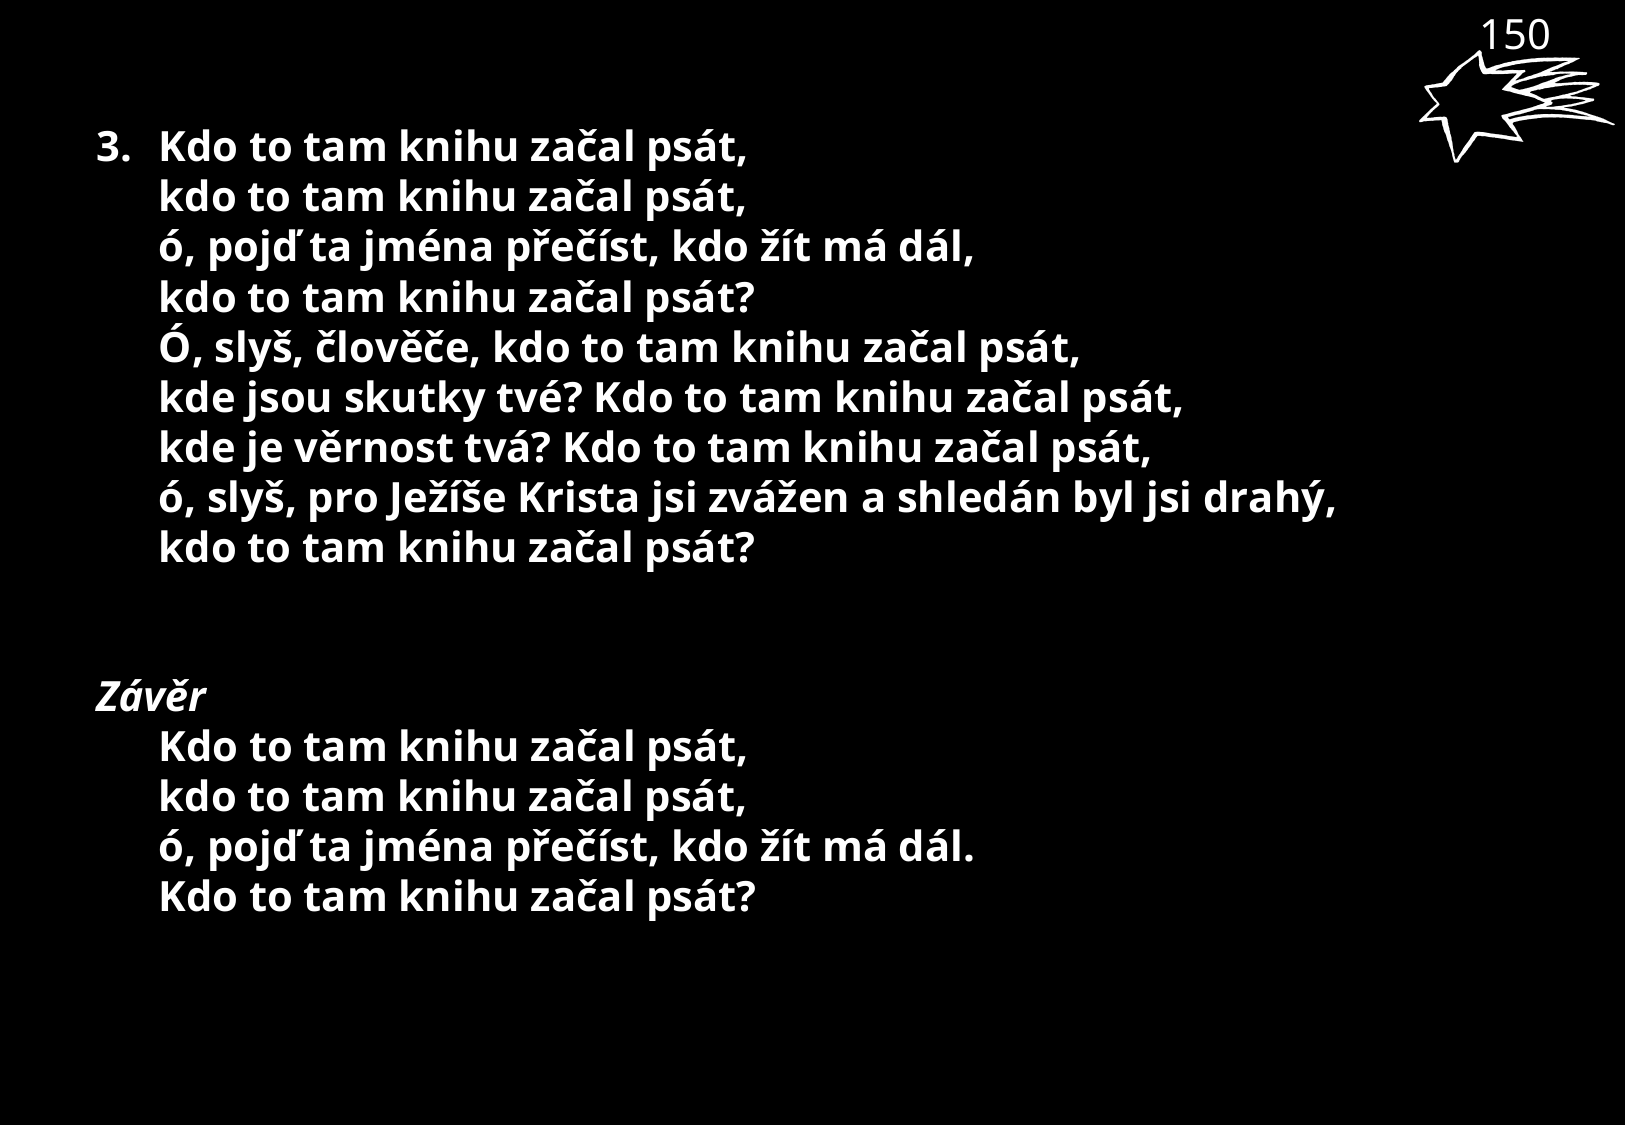

150
# 3.	Kdo to tam knihu začal psát, kdo to tam knihu začal psát, ó, pojď ta jména přečíst, kdo žít má dál, kdo to tam knihu začal psát? Ó, slyš, člověče, kdo to tam knihu začal psát, kde jsou skutky tvé? Kdo to tam knihu začal psát, kde je věrnost tvá? Kdo to tam knihu začal psát, ó, slyš, pro Ježíše Krista jsi zvážen a shledán byl jsi drahý, kdo to tam knihu začal psát?
Závěr
Kdo to tam knihu začal psát,
kdo to tam knihu začal psát,
ó, pojď ta jména přečíst, kdo žít má dál.
Kdo to tam knihu začal psát?